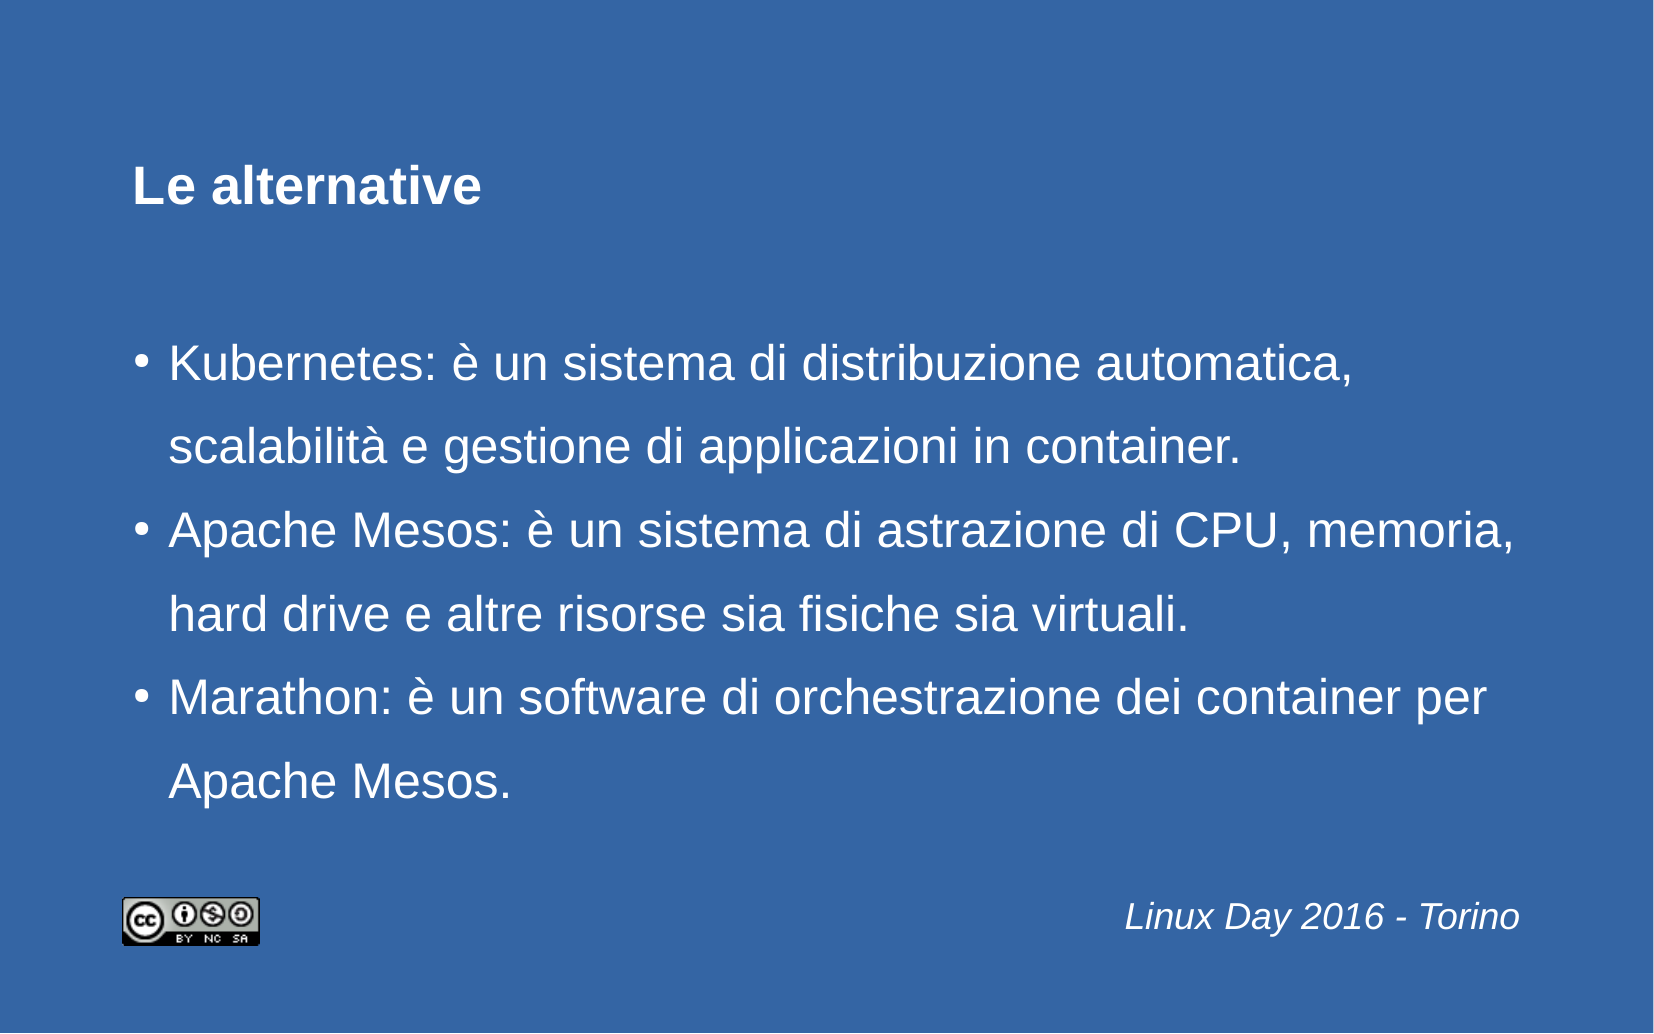

Le alternative
Kubernetes: è un sistema di distribuzione automatica, scalabilità e gestione di applicazioni in container.
Apache Mesos: è un sistema di astrazione di CPU, memoria, hard drive e altre risorse sia fisiche sia virtuali.
Marathon: è un software di orchestrazione dei container per Apache Mesos.
Linux Day 2016 - Torino